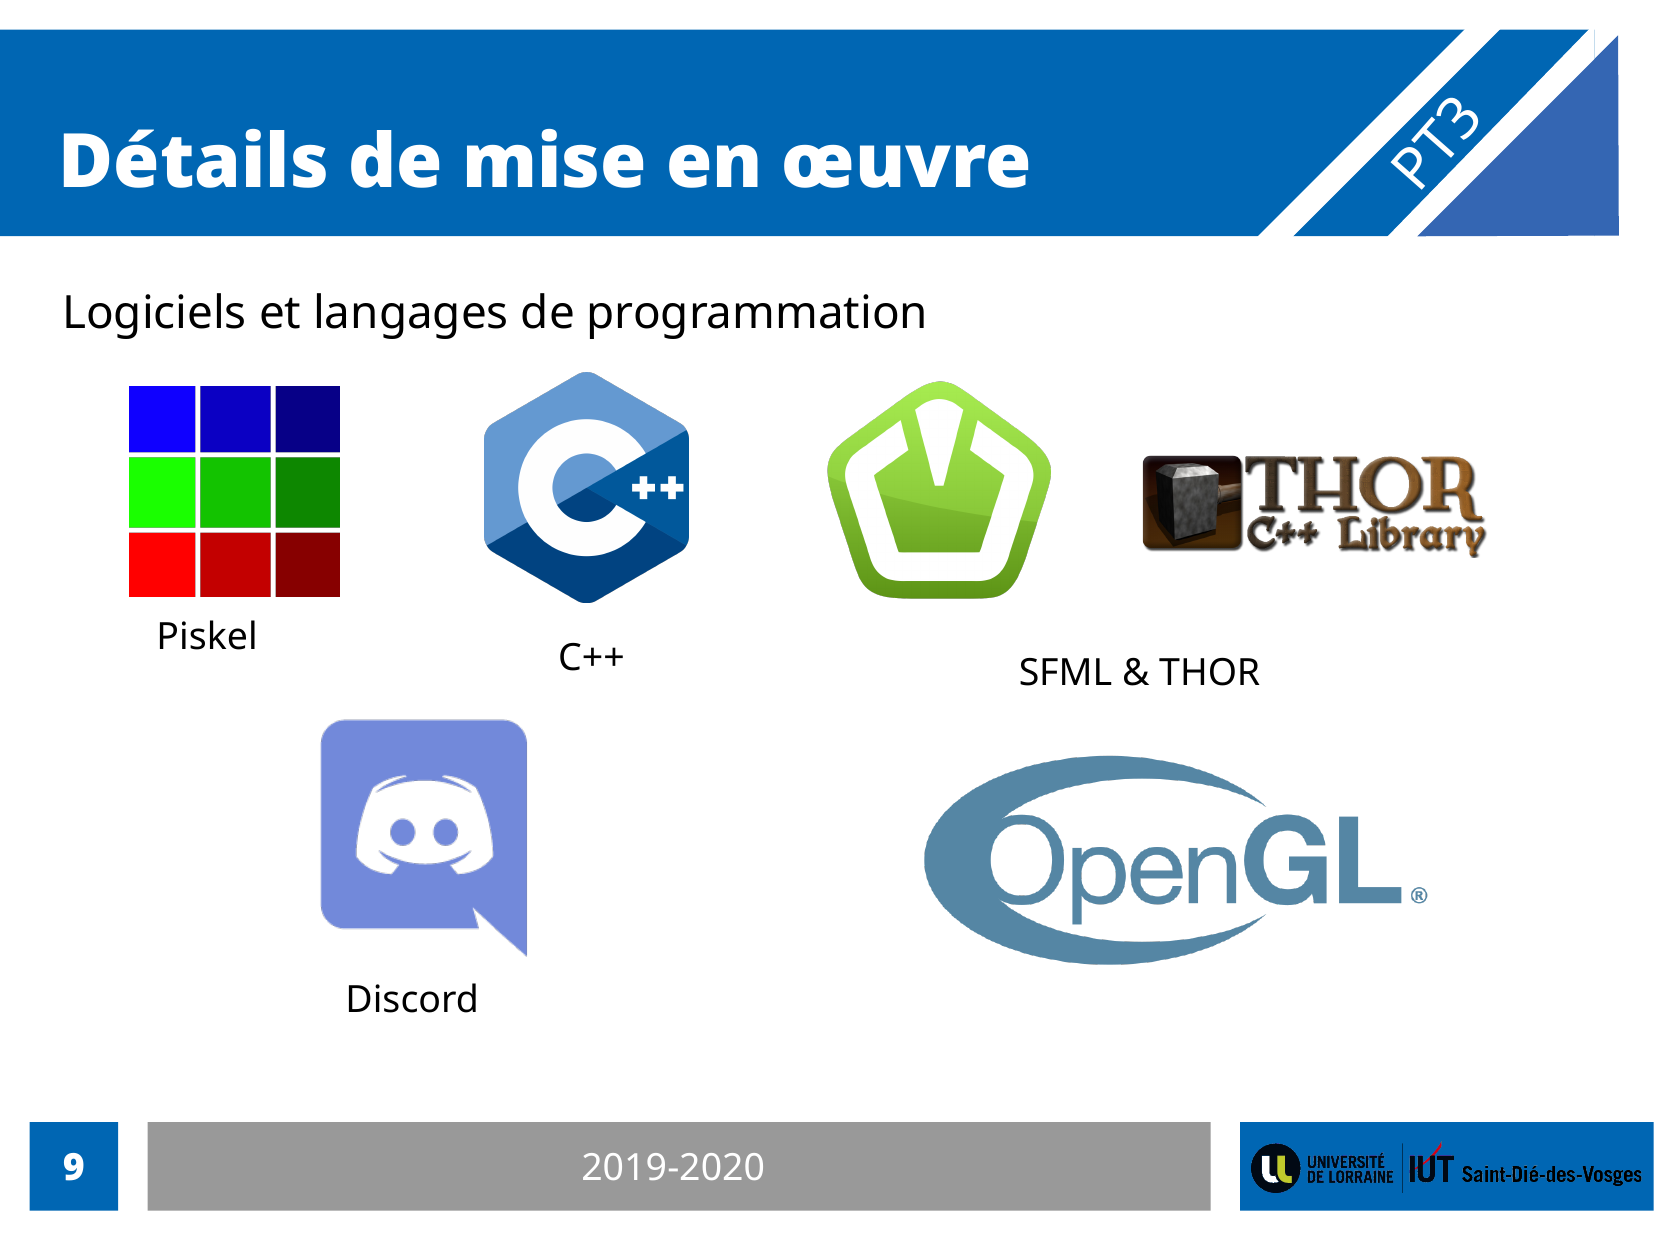

# Détails de mise en œuvre
Logiciels et langages de programmation
Piskel
C++
SFML & THOR
Discord
9